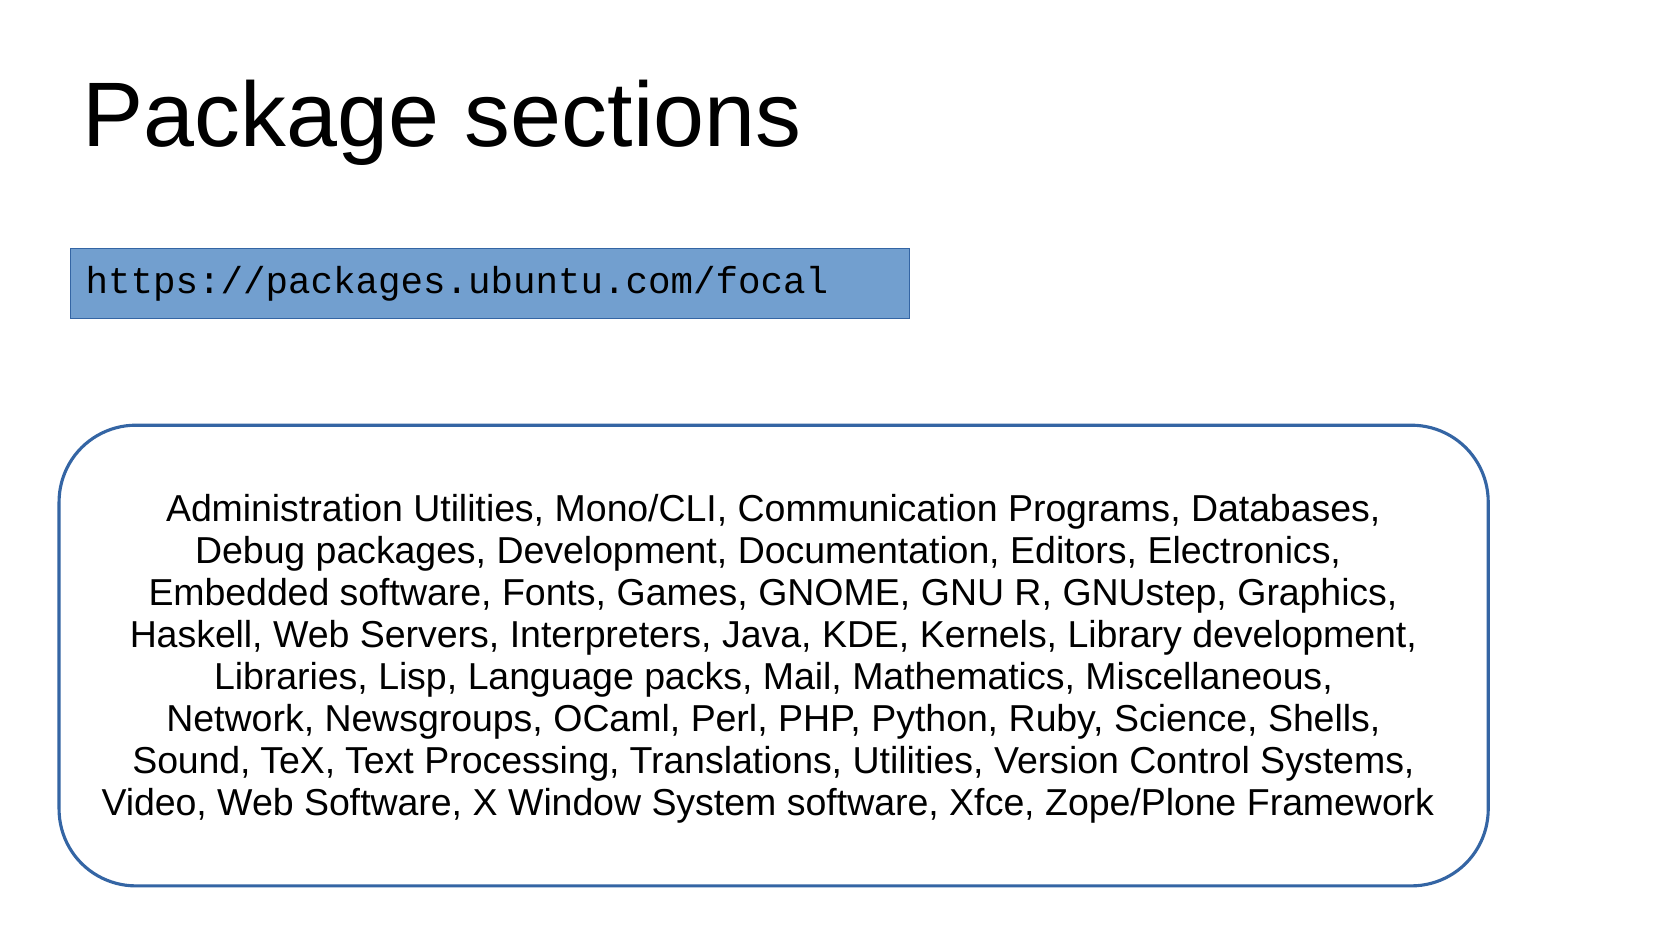

# Package sections
https://packages.ubuntu.com/focal
Administration Utilities, Mono/CLI, Communication Programs, Databases,
Debug packages, Development, Documentation, Editors, Electronics,
Embedded software, Fonts, Games, GNOME, GNU R, GNUstep, Graphics,
Haskell, Web Servers, Interpreters, Java, KDE, Kernels, Library development,
Libraries, Lisp, Language packs, Mail, Mathematics, Miscellaneous,
Network, Newsgroups, OCaml, Perl, PHP, Python, Ruby, Science, Shells,
Sound, TeX, Text Processing, Translations, Utilities, Version Control Systems,
Video, Web Software, X Window System software, Xfce, Zope/Plone Framework